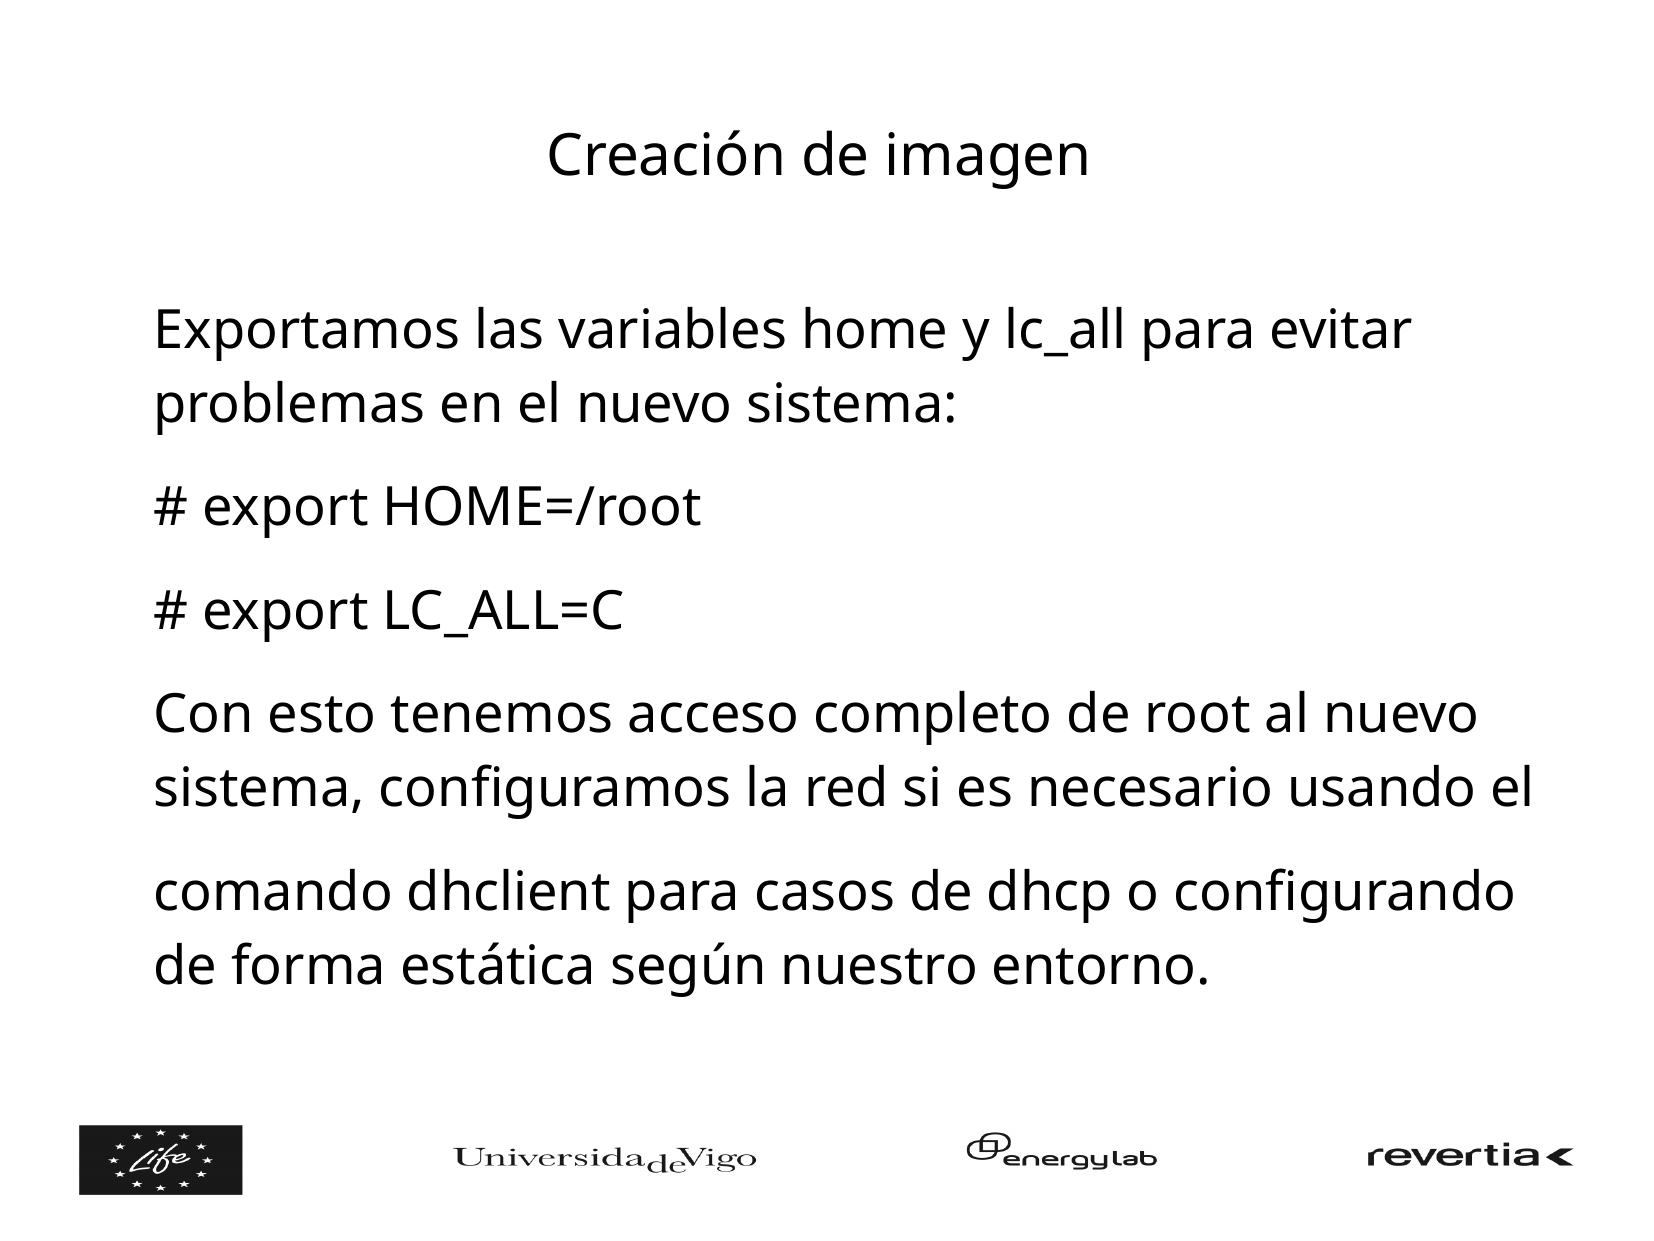

# Creación de imagen
Exportamos las variables home y lc_all para evitar problemas en el nuevo sistema:
# export HOME=/root
# export LC_ALL=C
Con esto tenemos acceso completo de root al nuevo sistema, configuramos la red si es necesario usando el
comando dhclient para casos de dhcp o configurando de forma estática según nuestro entorno.